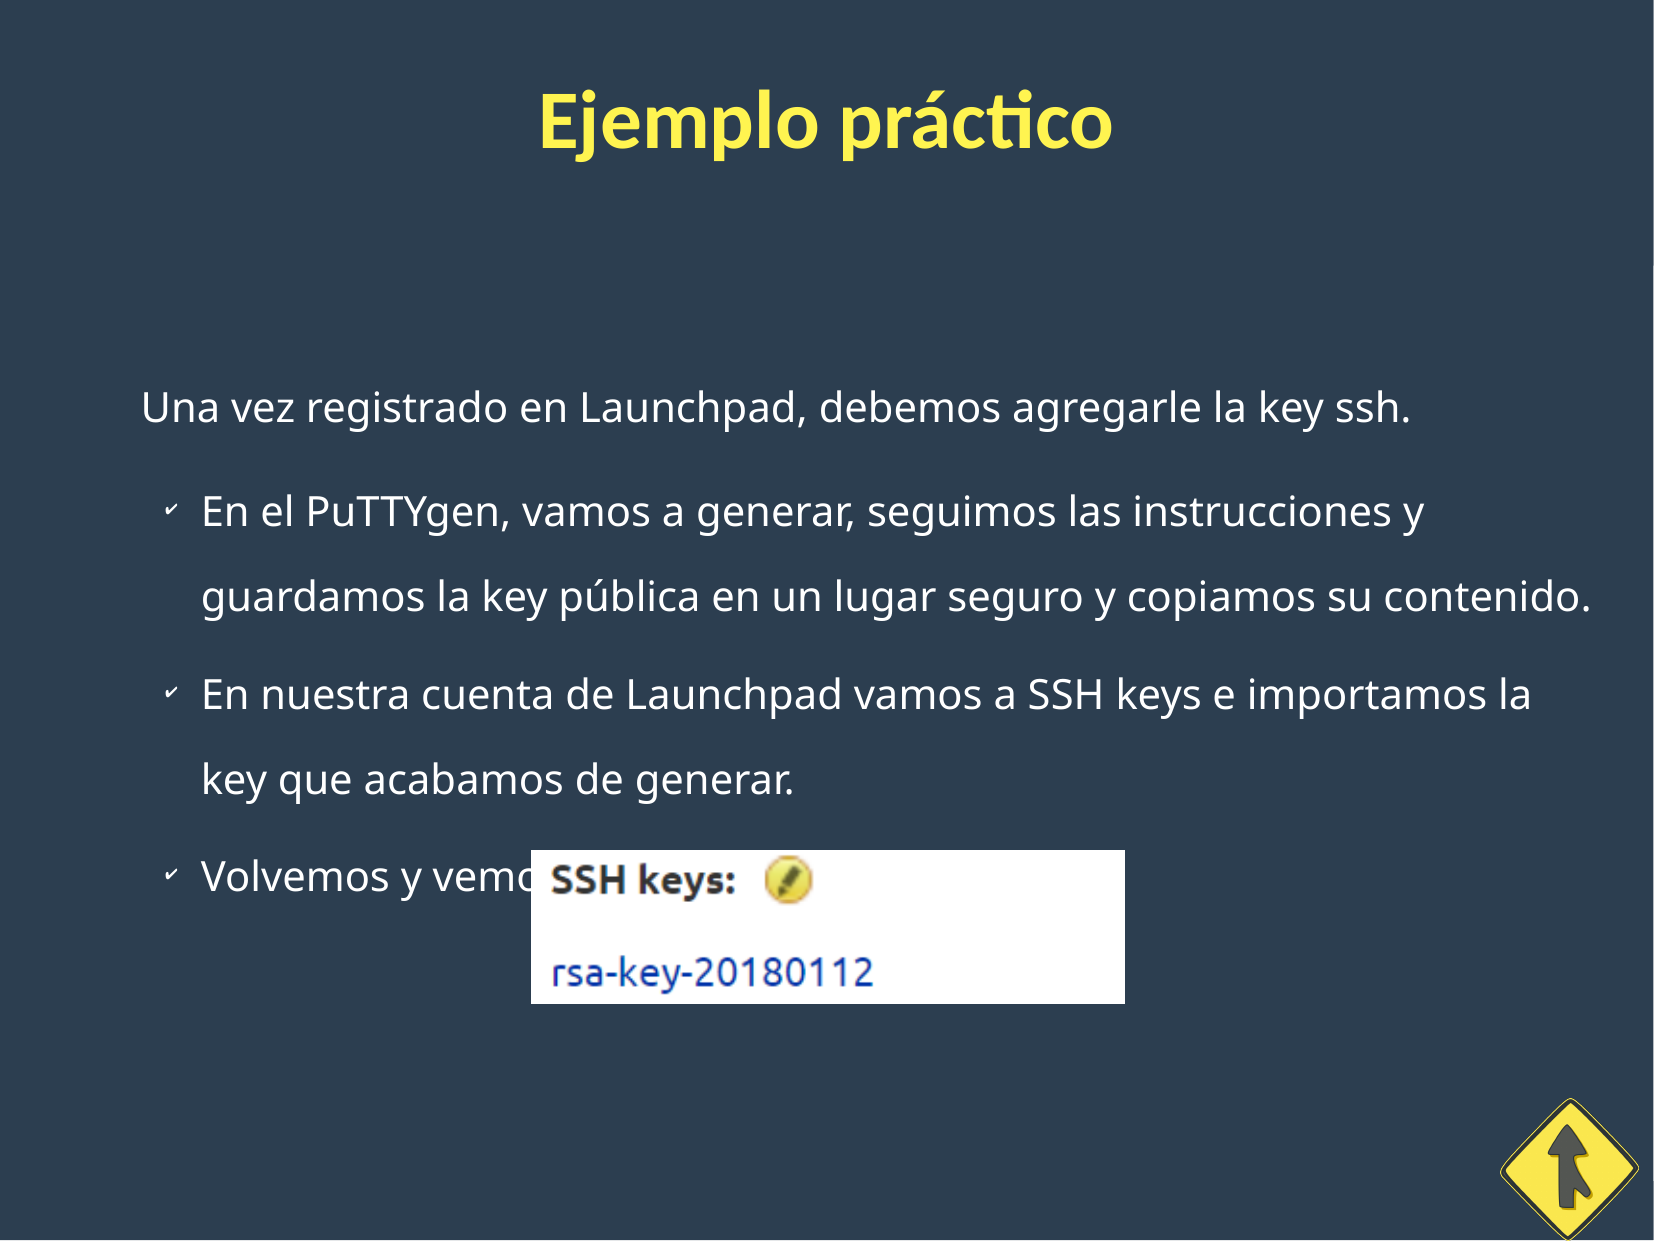

# Ejemplo práctico
 Una vez registrado en Launchpad, debemos agregarle la key ssh.
En el PuTTYgen, vamos a generar, seguimos las instrucciones y guardamos la key pública en un lugar seguro y copiamos su contenido.
En nuestra cuenta de Launchpad vamos a SSH keys e importamos la key que acabamos de generar.
Volvemos y vemos como ya nos aparece.